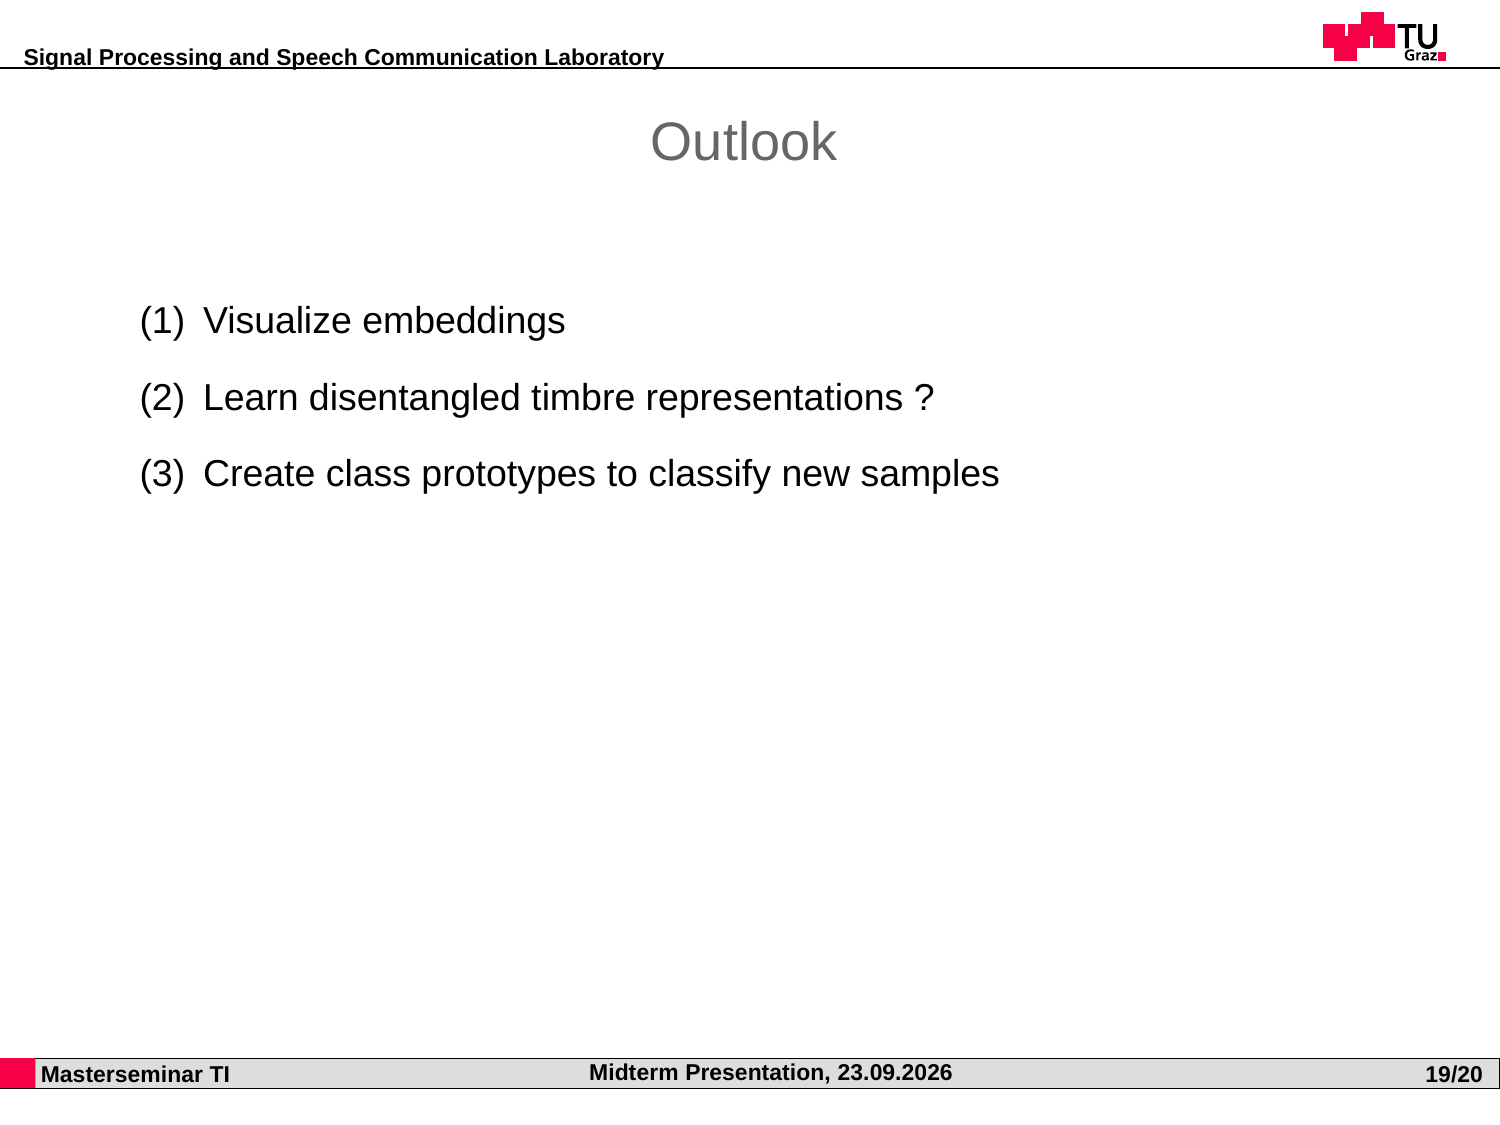

# Outlook
 Visualize embeddings
 Learn disentangled timbre representations ?
 Create class prototypes to classify new samples